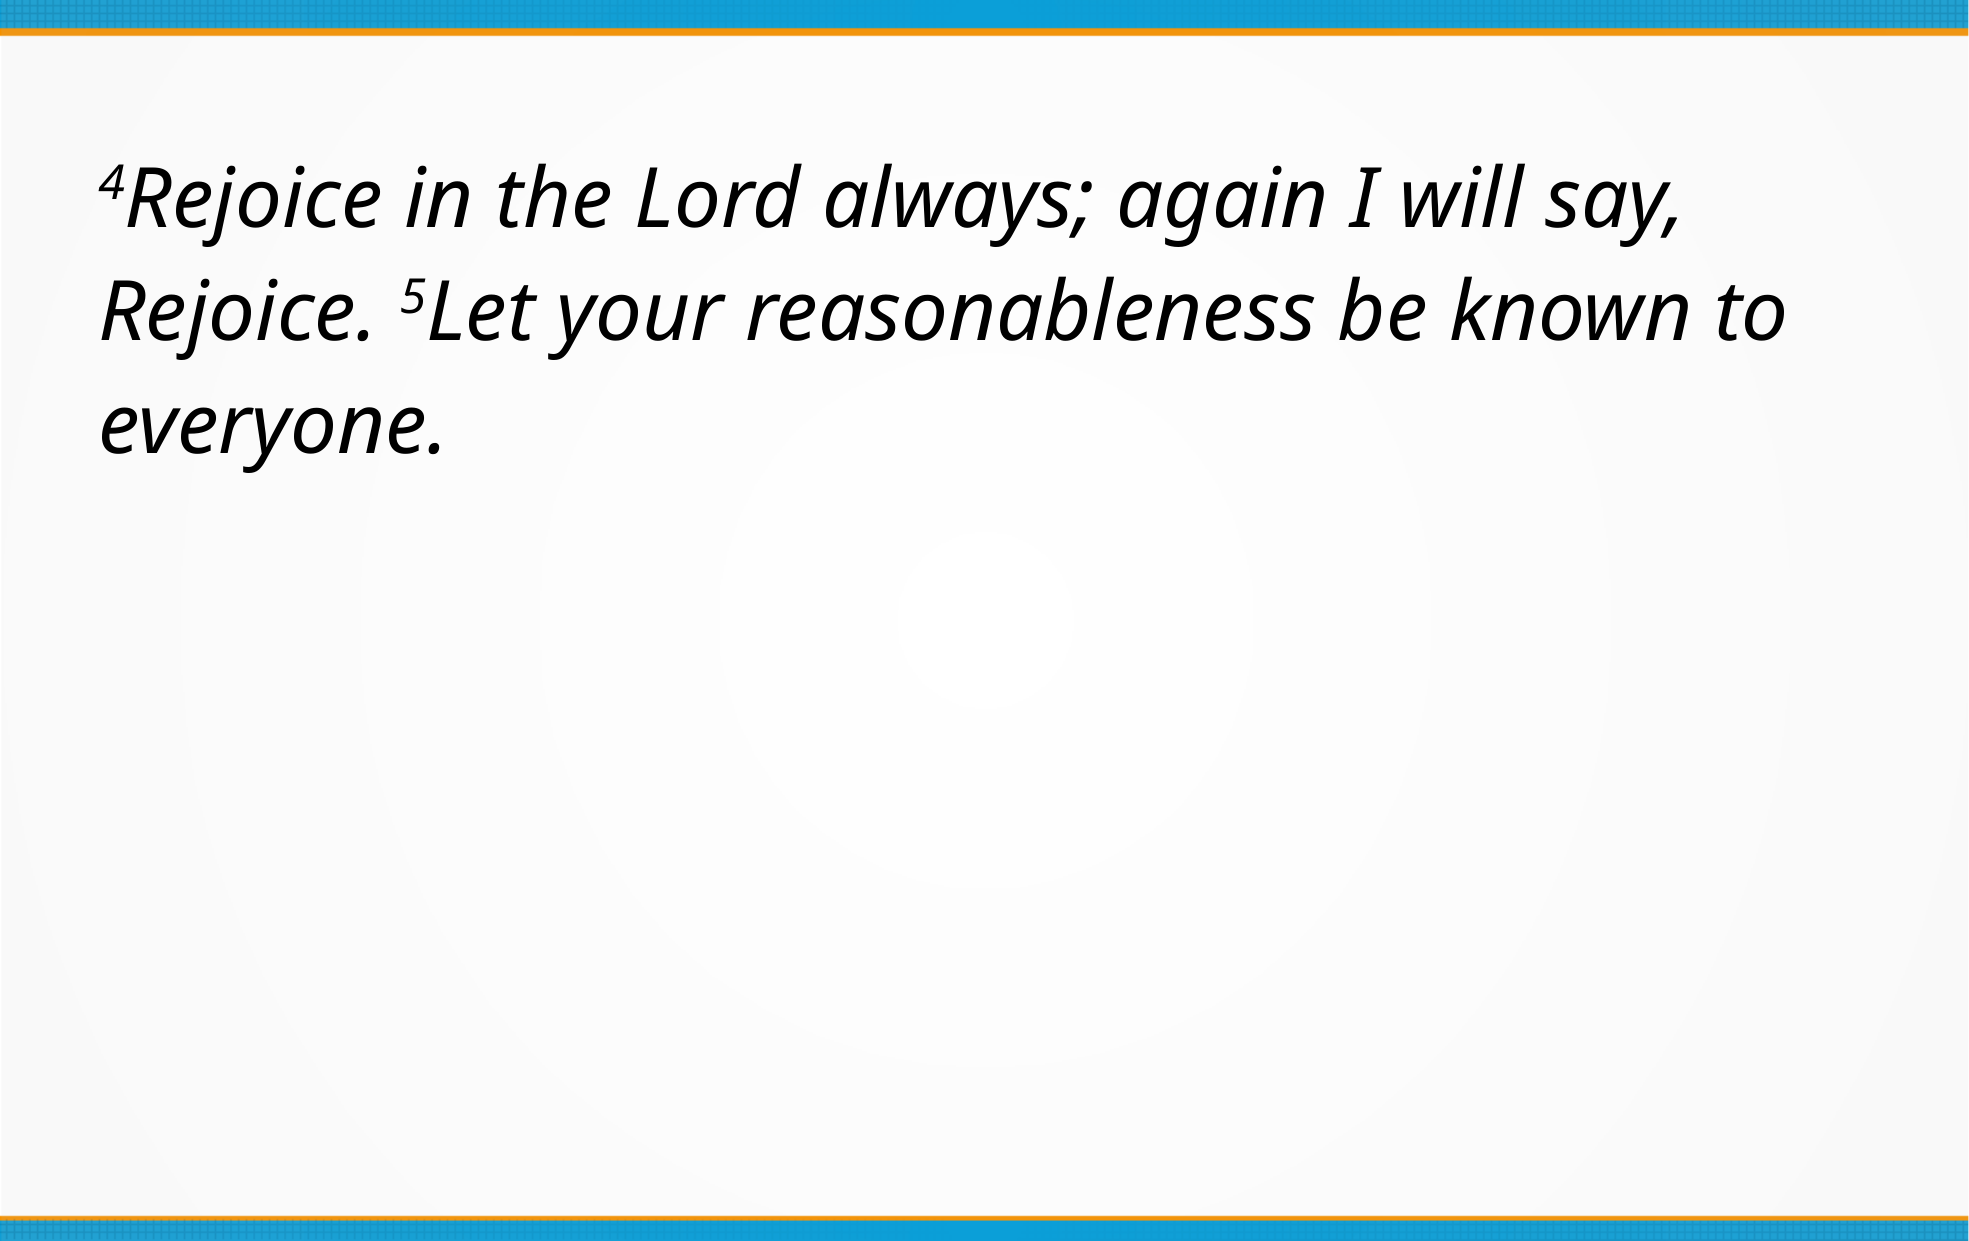

# 4Rejoice in the Lord always; again I will say, Rejoice. 5Let your reasonableness be known to everyone.